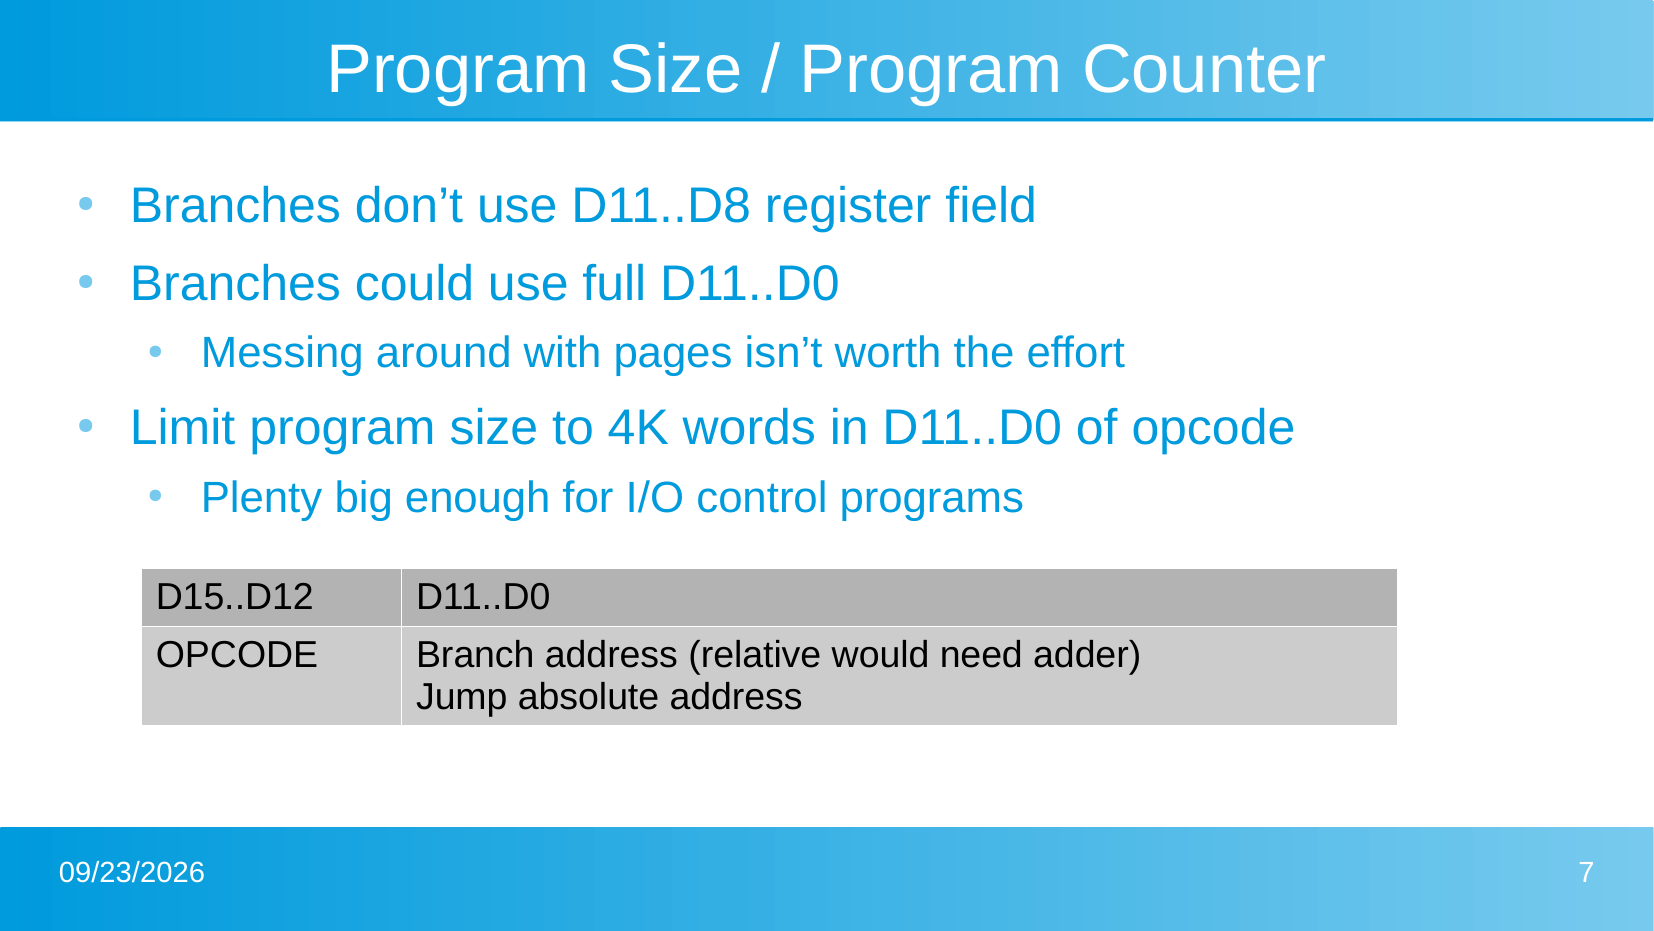

# Program Size / Program Counter
Branches don’t use D11..D8 register field
Branches could use full D11..D0
Messing around with pages isn’t worth the effort
Limit program size to 4K words in D11..D0 of opcode
Plenty big enough for I/O control programs
| D15..D12 | D11..D0 |
| --- | --- |
| OPCODE | Branch address (relative would need adder) Jump absolute address |
7